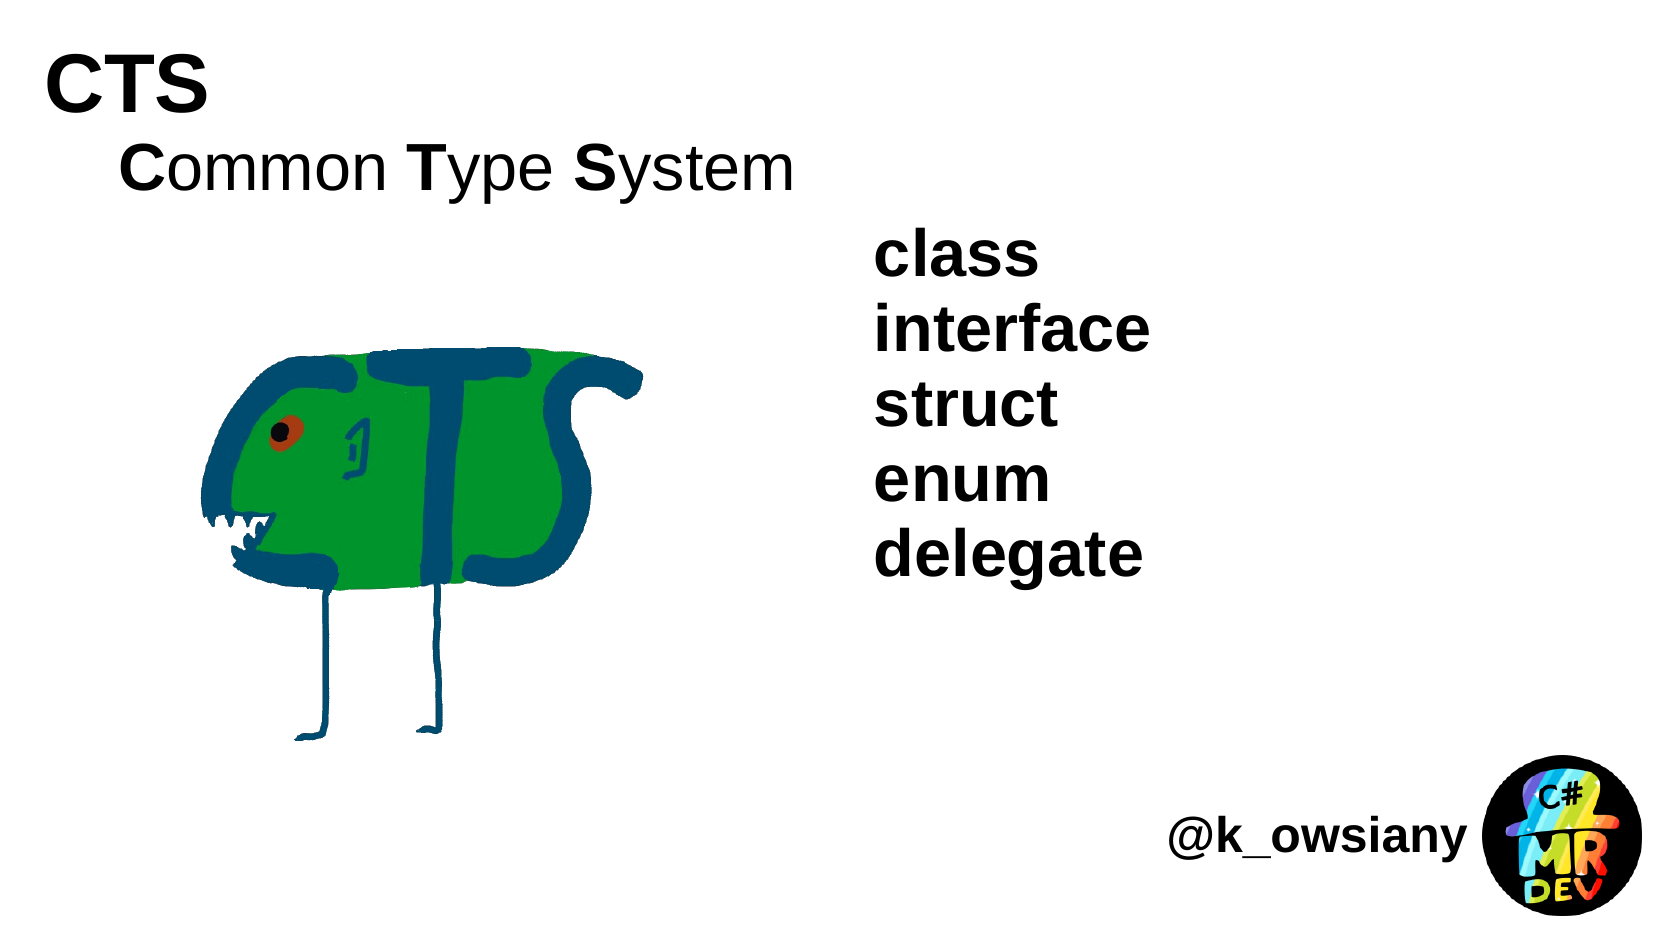

CTS
	Common Type System
class
interface
struct
enum
delegate